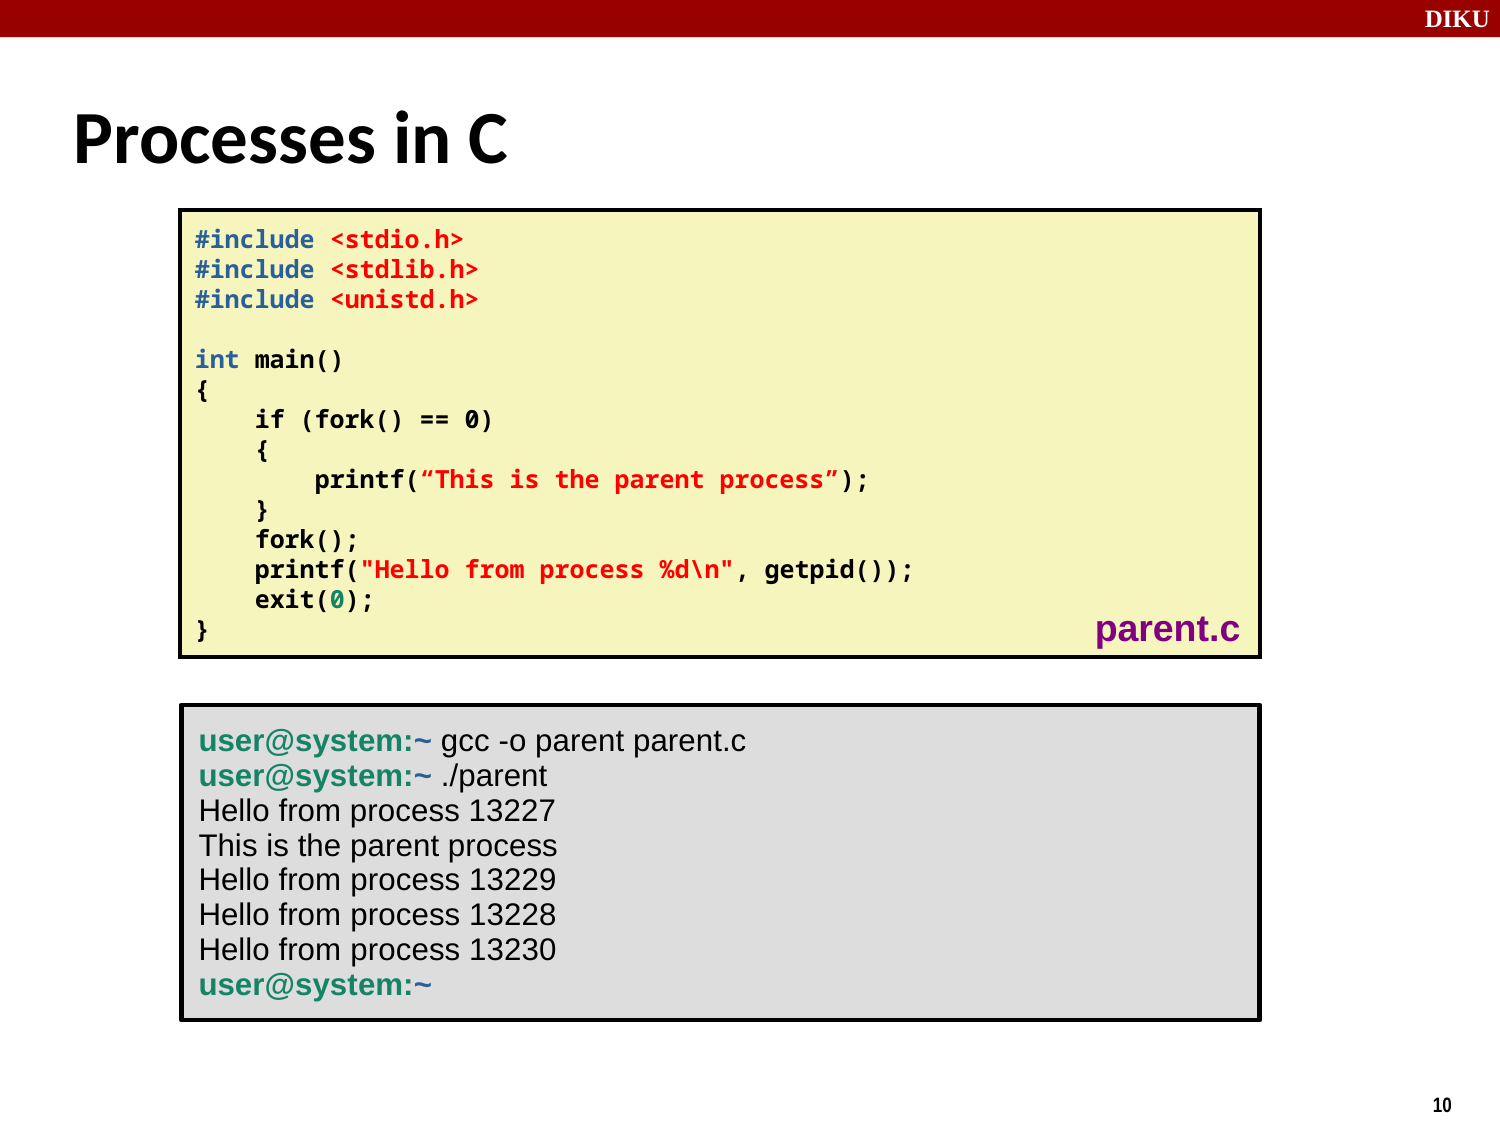

Processes in C
#include <stdio.h>
#include <stdlib.h>
#include <unistd.h>
int main()
{
 if (fork() == 0)
 {
 printf(“This is the parent process”);
 }
 fork();
 printf("Hello from process %d\n", getpid());
 exit(0);
}
parent.c
user@system:~ gcc -o parent parent.c
user@system:~ ./parent
Hello from process 13227
This is the parent process
Hello from process 13229
Hello from process 13228
Hello from process 13230
user@system:~